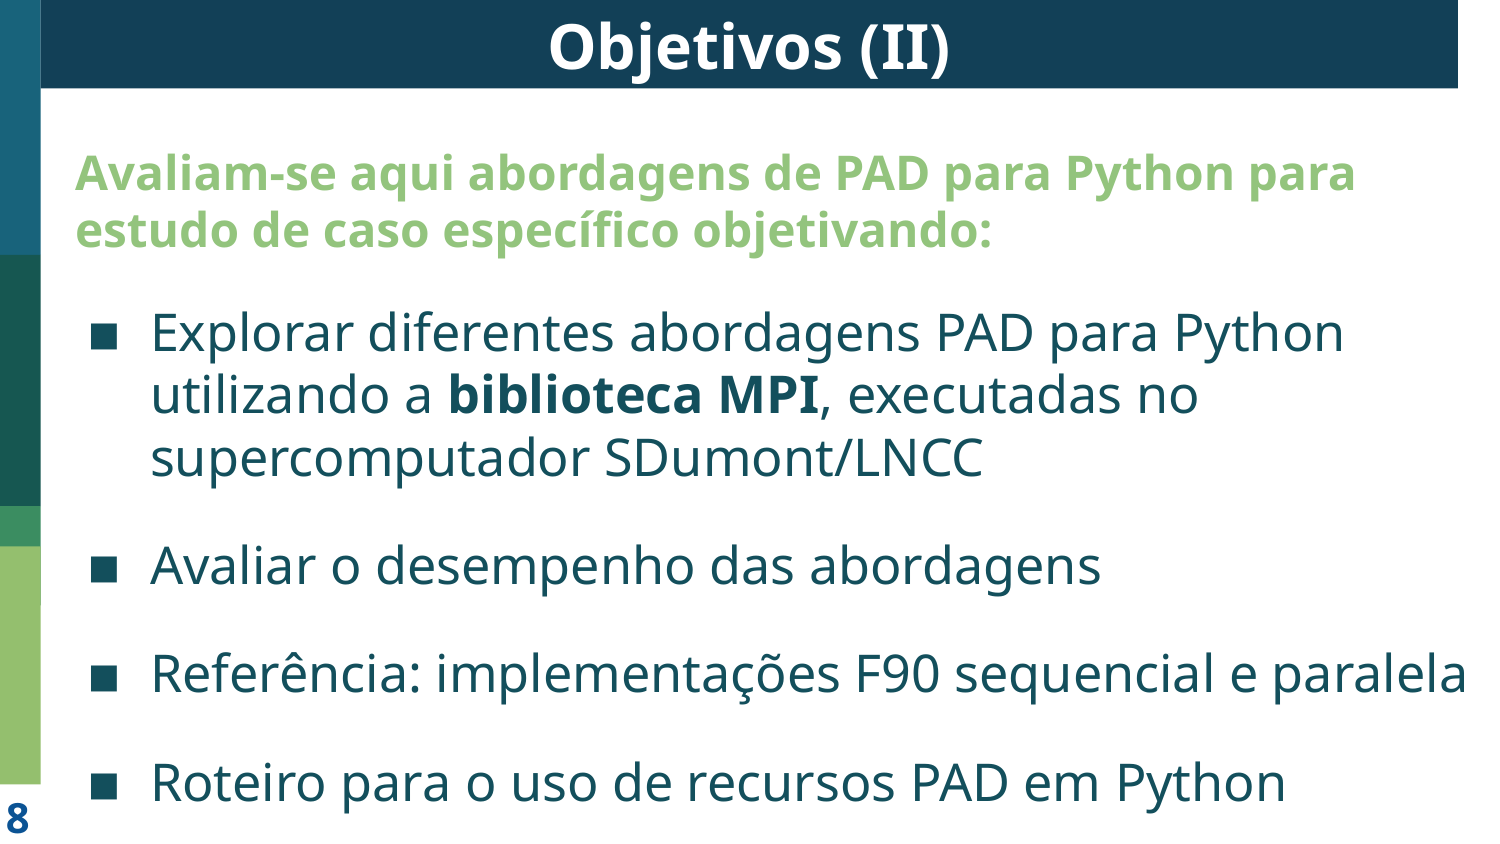

# Objetivos (II)
Avaliam-se aqui abordagens de PAD para Python para estudo de caso específico objetivando:
Explorar diferentes abordagens PAD para Python utilizando a biblioteca MPI, executadas no supercomputador SDumont/LNCC
Avaliar o desempenho das abordagens
Referência: implementações F90 sequencial e paralela
Roteiro para o uso de recursos PAD em Python